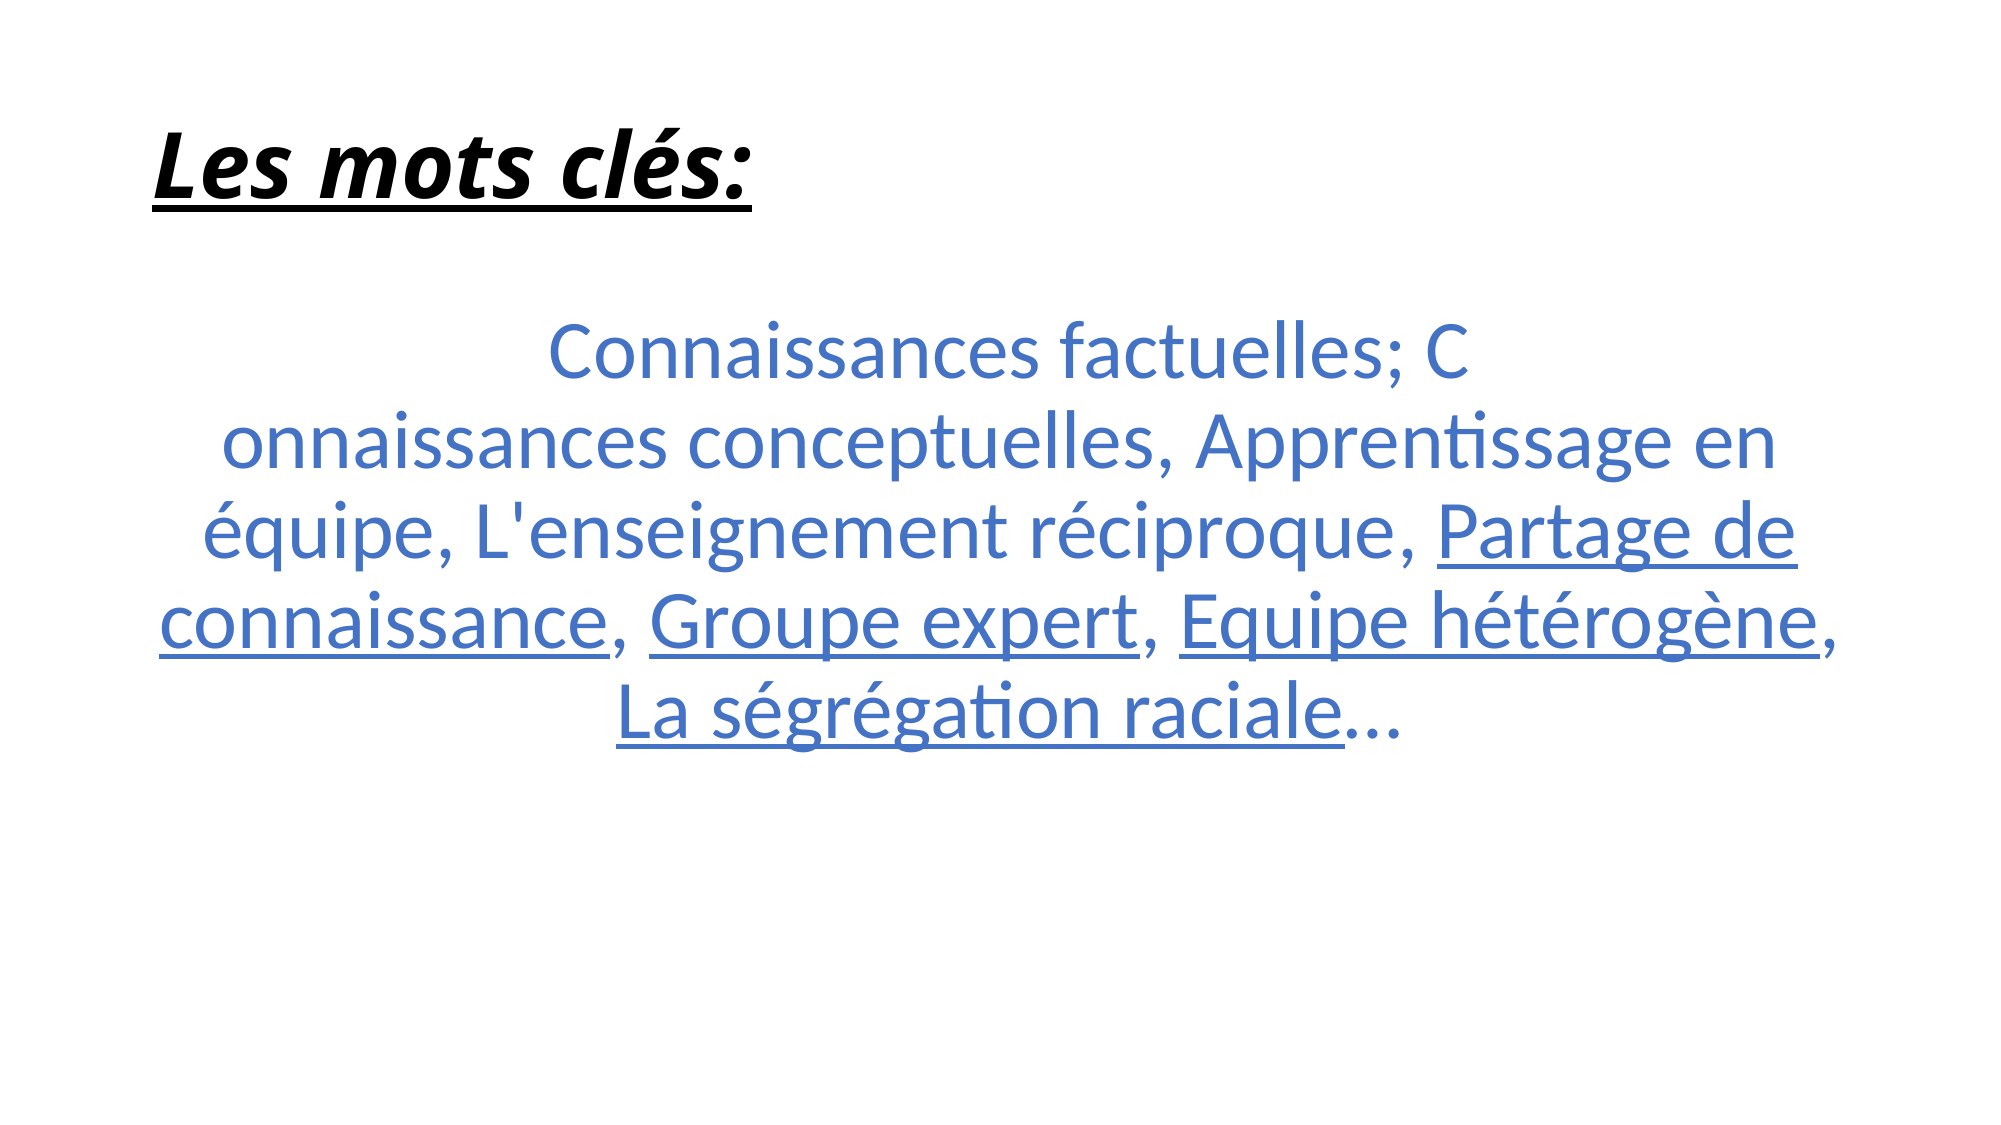

# Les mots clés:
 Connaissances factuelles; Connaissances conceptuelles, Apprentissage enéquipe, L'enseignement réciproque, Partage de connaissance, Groupe expert, Equipe hétérogène,  La ségrégation raciale…